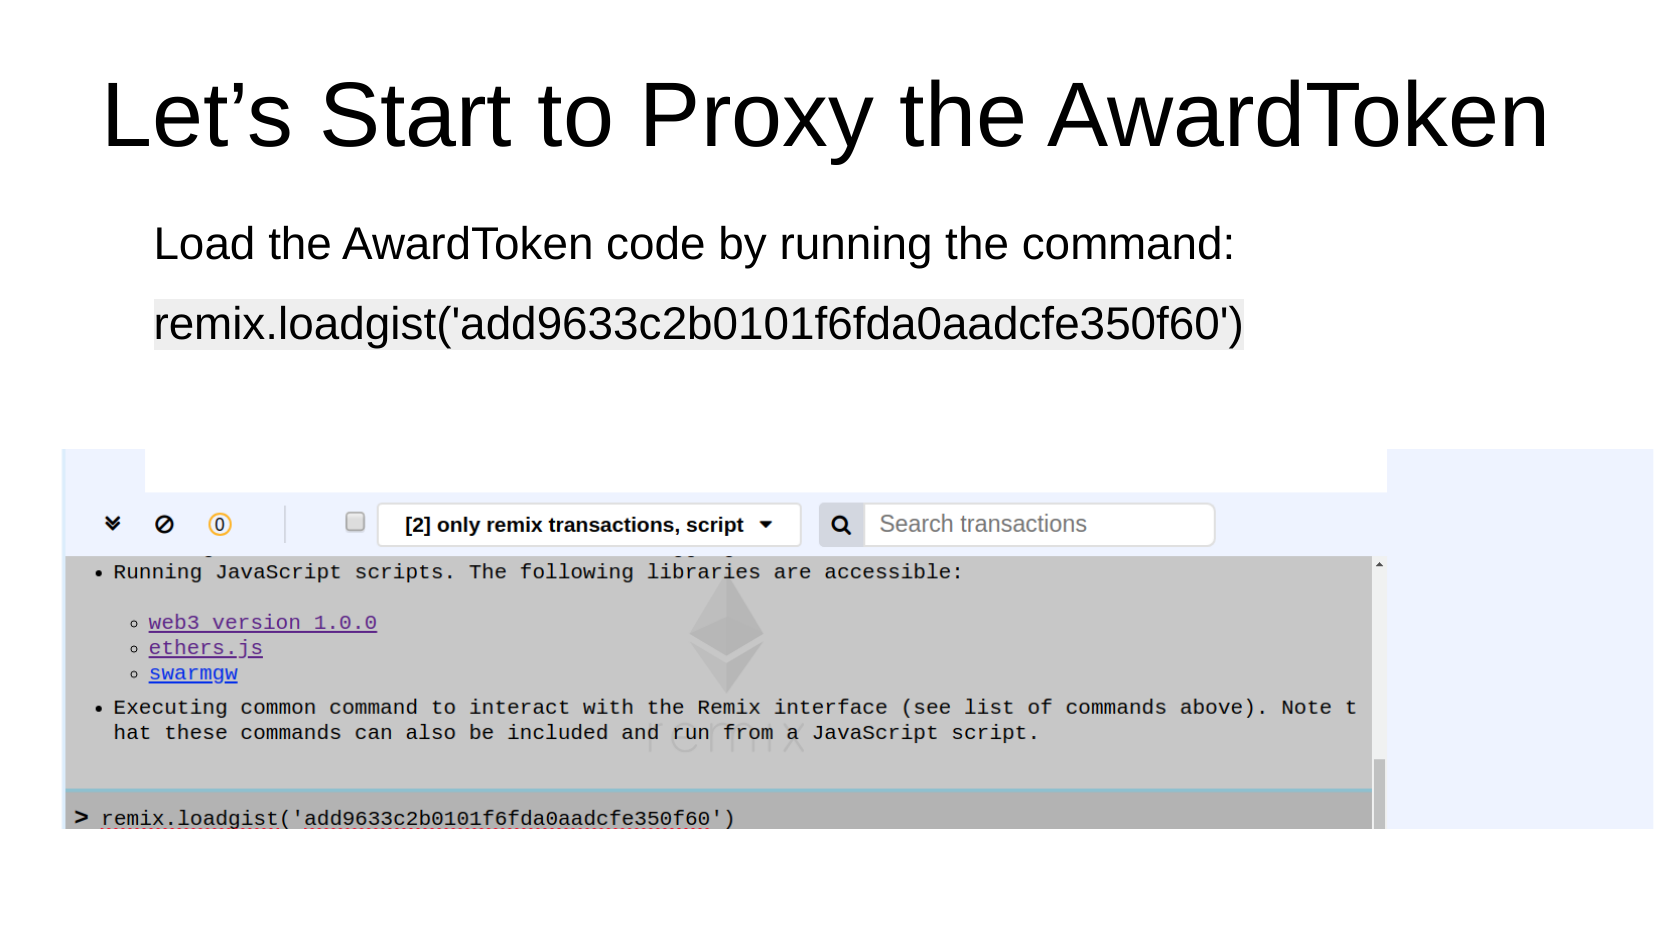

# Let’s Start to Proxy the AwardToken
Load the AwardToken code by running the command:
remix.loadgist('add9633c2b0101f6fda0aadcfe350f60')